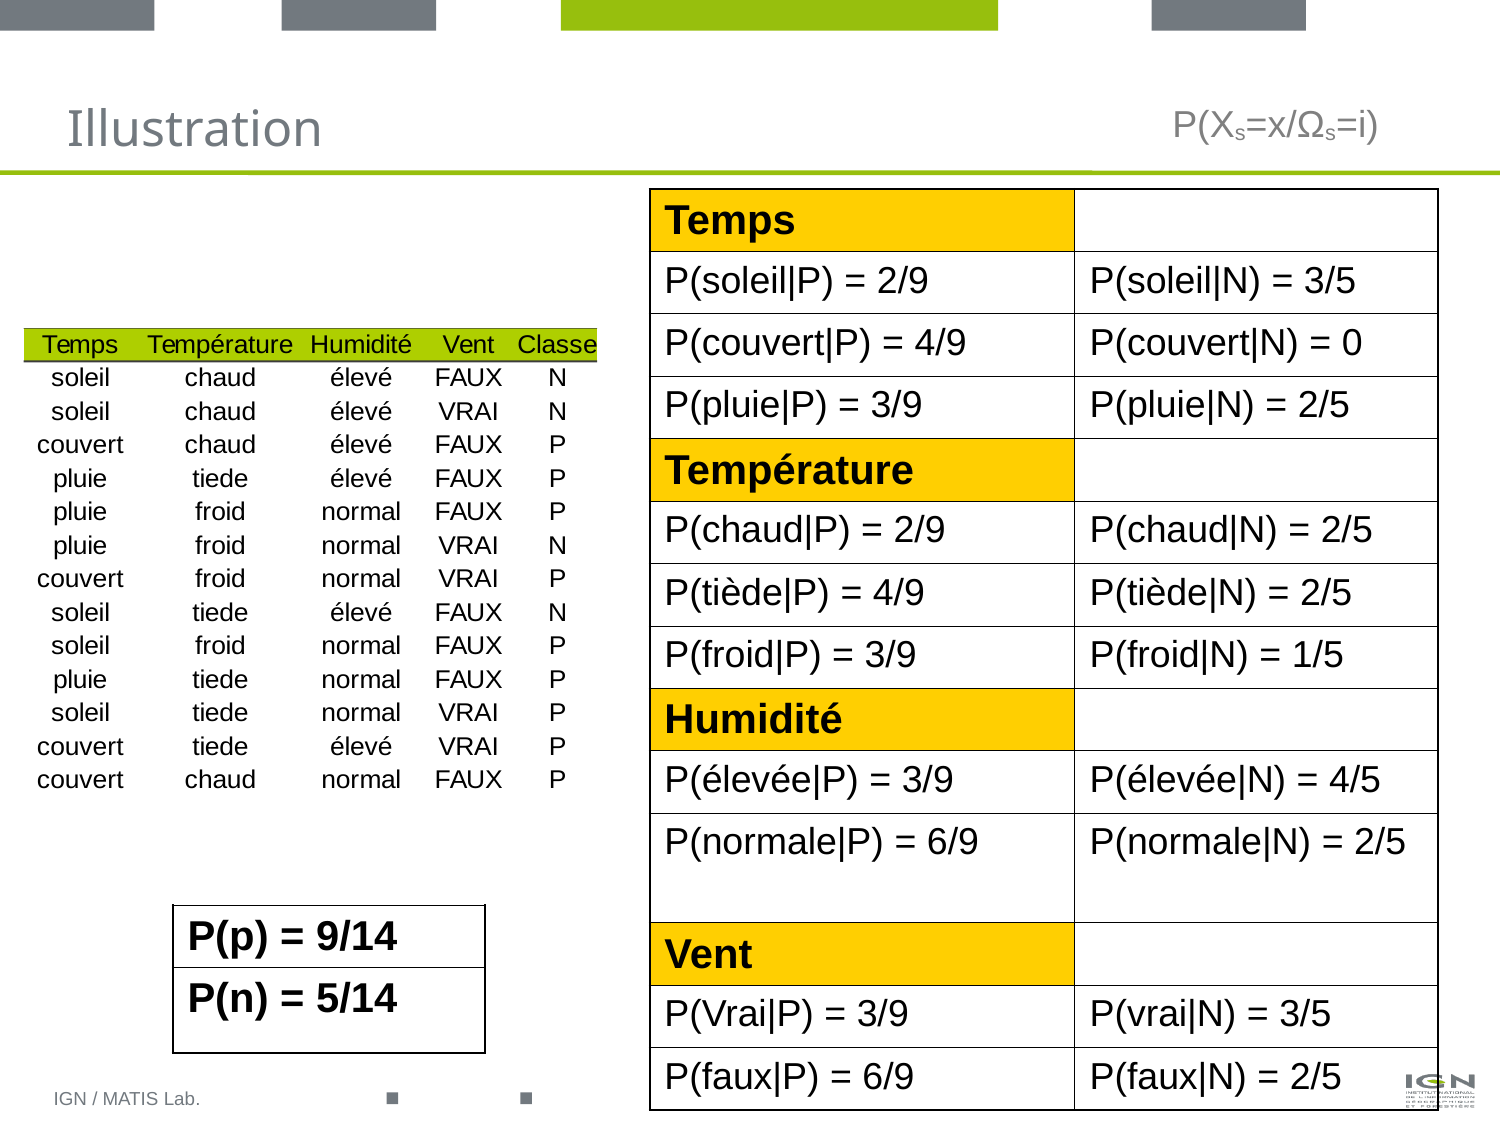

Illustration
P(Xs=x/Ωs=i)
| Temps | |
| --- | --- |
| P(soleil|P) = 2/9 | P(soleil|N) = 3/5 |
| P(couvert|P) = 4/9 | P(couvert|N) = 0 |
| P(pluie|P) = 3/9 | P(pluie|N) = 2/5 |
| Température | |
| P(chaud|P) = 2/9 | P(chaud|N) = 2/5 |
| P(tiède|P) = 4/9 | P(tiède|N) = 2/5 |
| P(froid|P) = 3/9 | P(froid|N) = 1/5 |
| Humidité | |
| P(élevée|P) = 3/9 | P(élevée|N) = 4/5 |
| P(normale|P) = 6/9 | P(normale|N) = 2/5 |
| Vent | |
| P(Vrai|P) = 3/9 | P(vrai|N) = 3/5 |
| P(faux|P) = 6/9 | P(faux|N) = 2/5 |
| P(p) = 9/14 |
| --- |
| P(n) = 5/14 |
IGN / MATIS Lab.